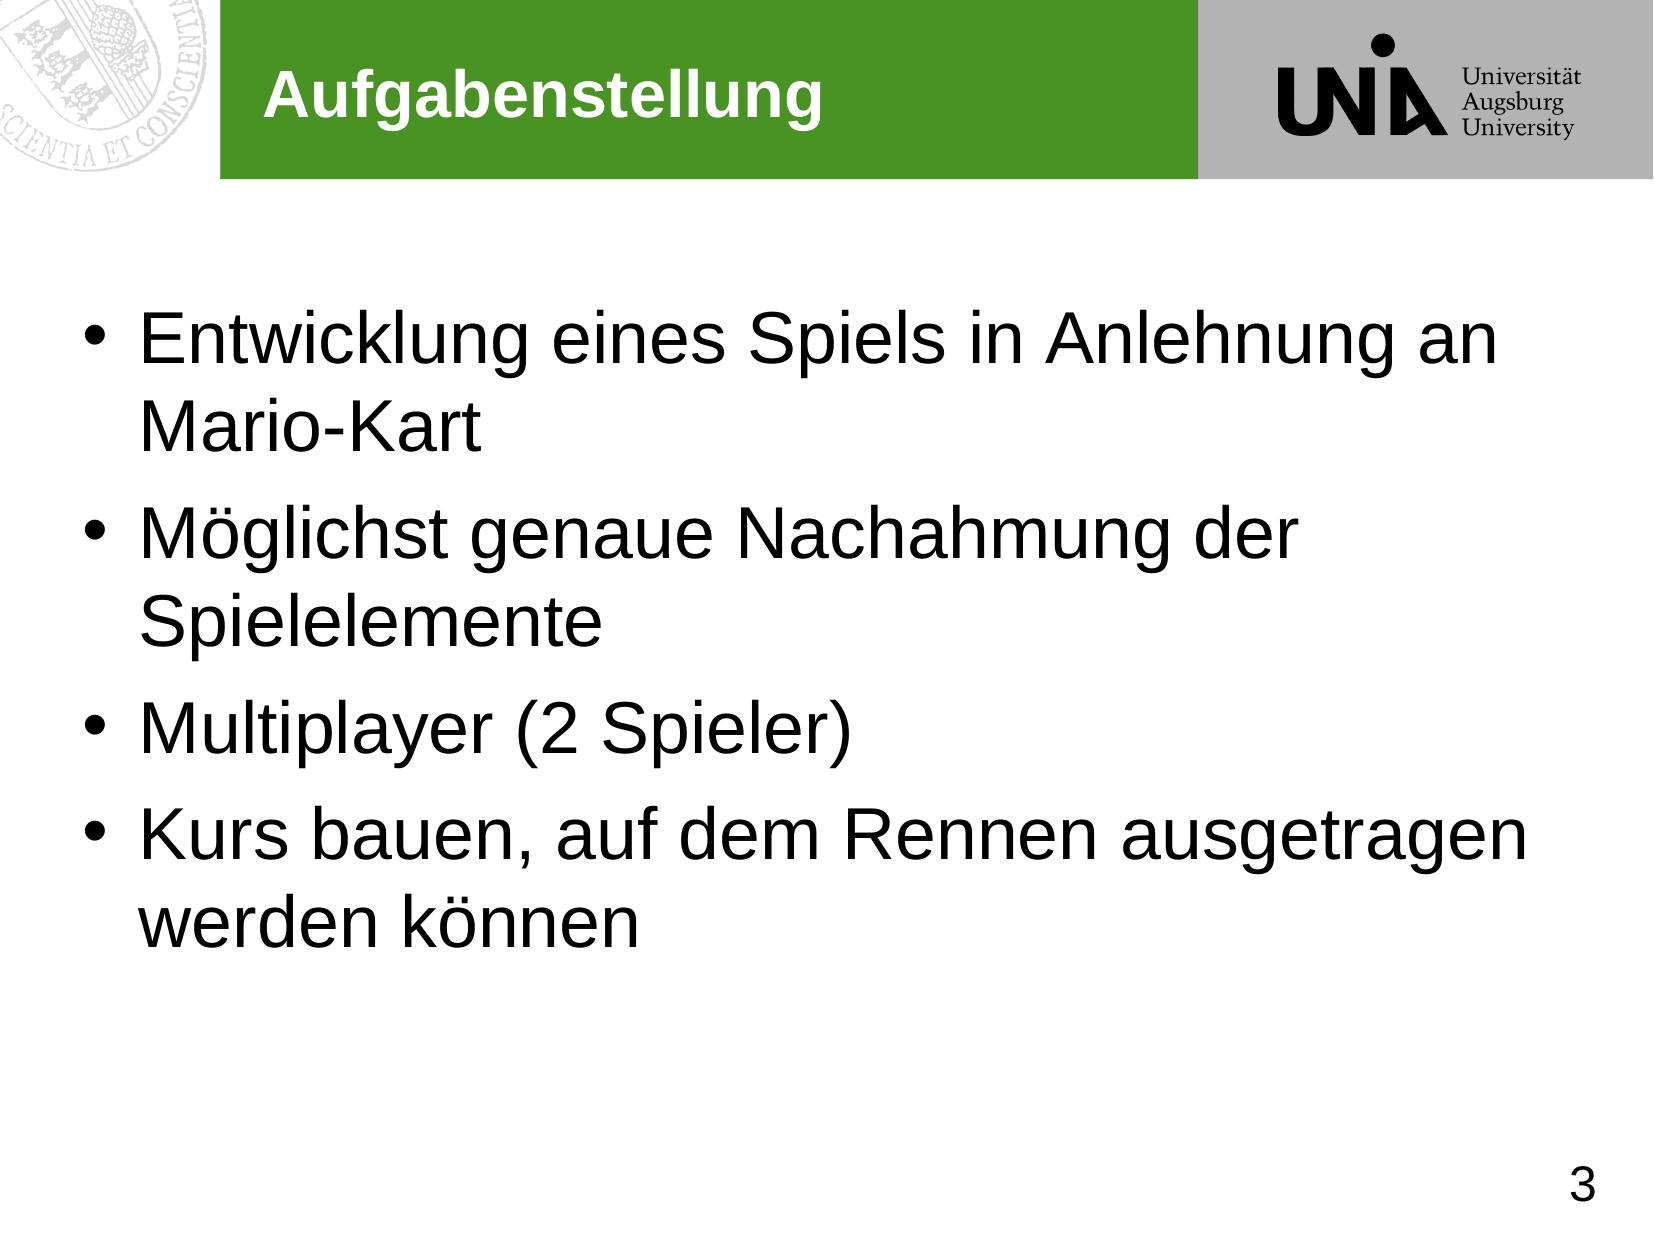

Aufgabenstellung
# Entwicklung eines Spiels in Anlehnung an Mario-Kart
Möglichst genaue Nachahmung der Spielelemente
Multiplayer (2 Spieler)
Kurs bauen, auf dem Rennen ausgetragen werden können
3